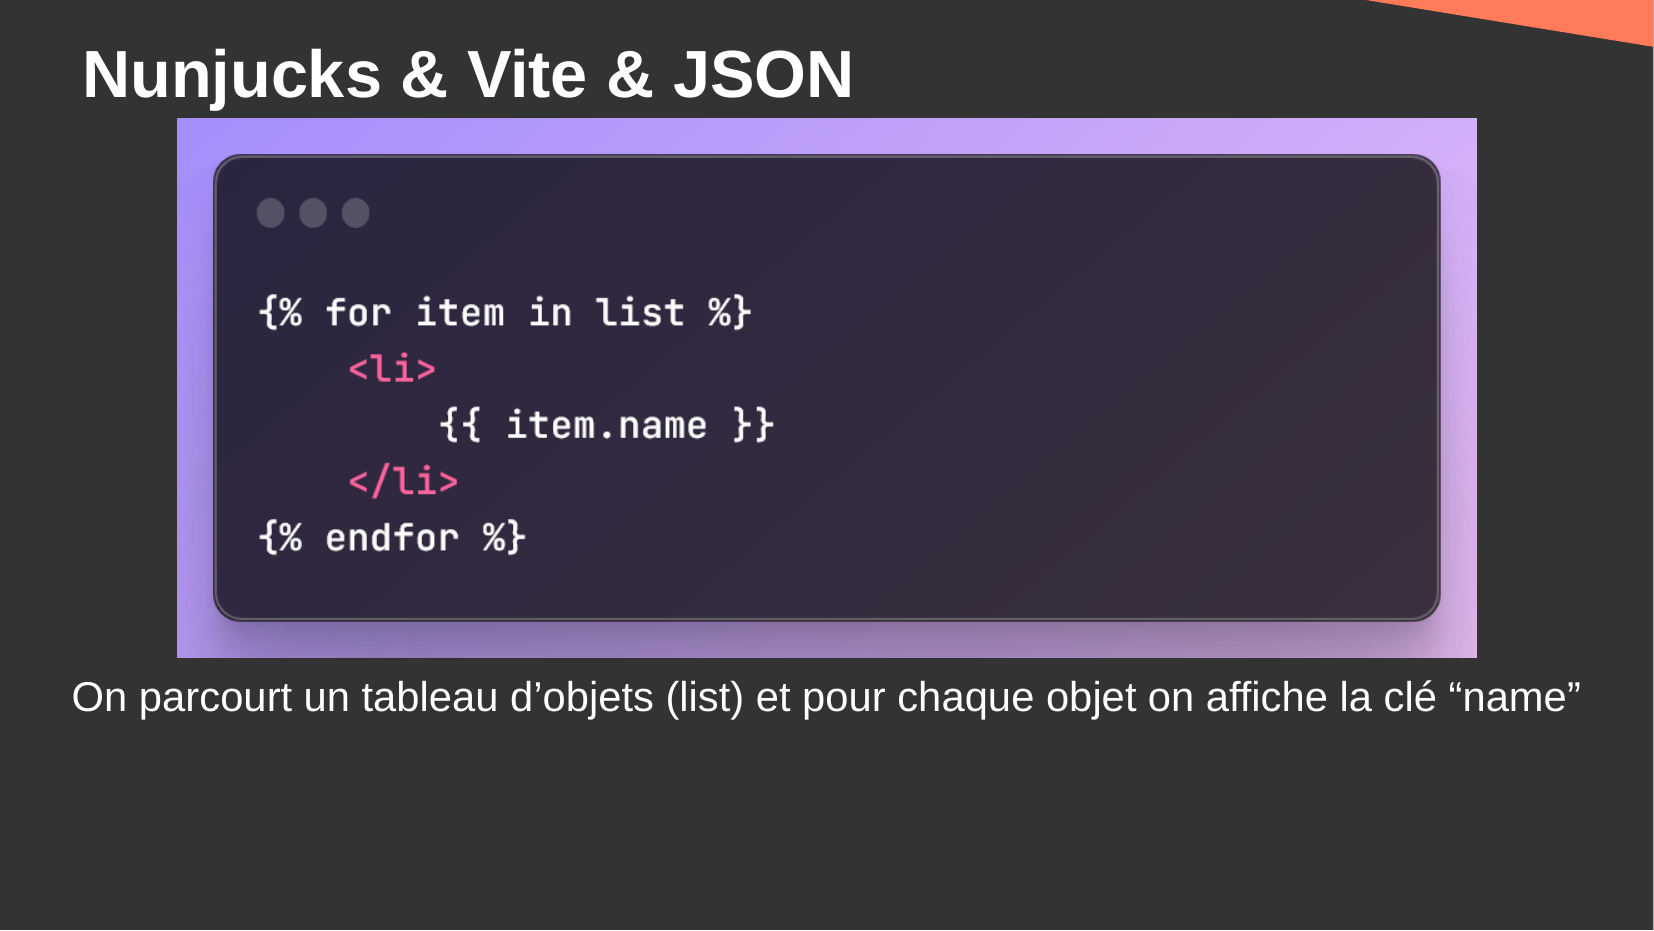

# Nunjucks & Vite & JSON
On parcourt un tableau d’objets (list) et pour chaque objet on affiche la clé “name”